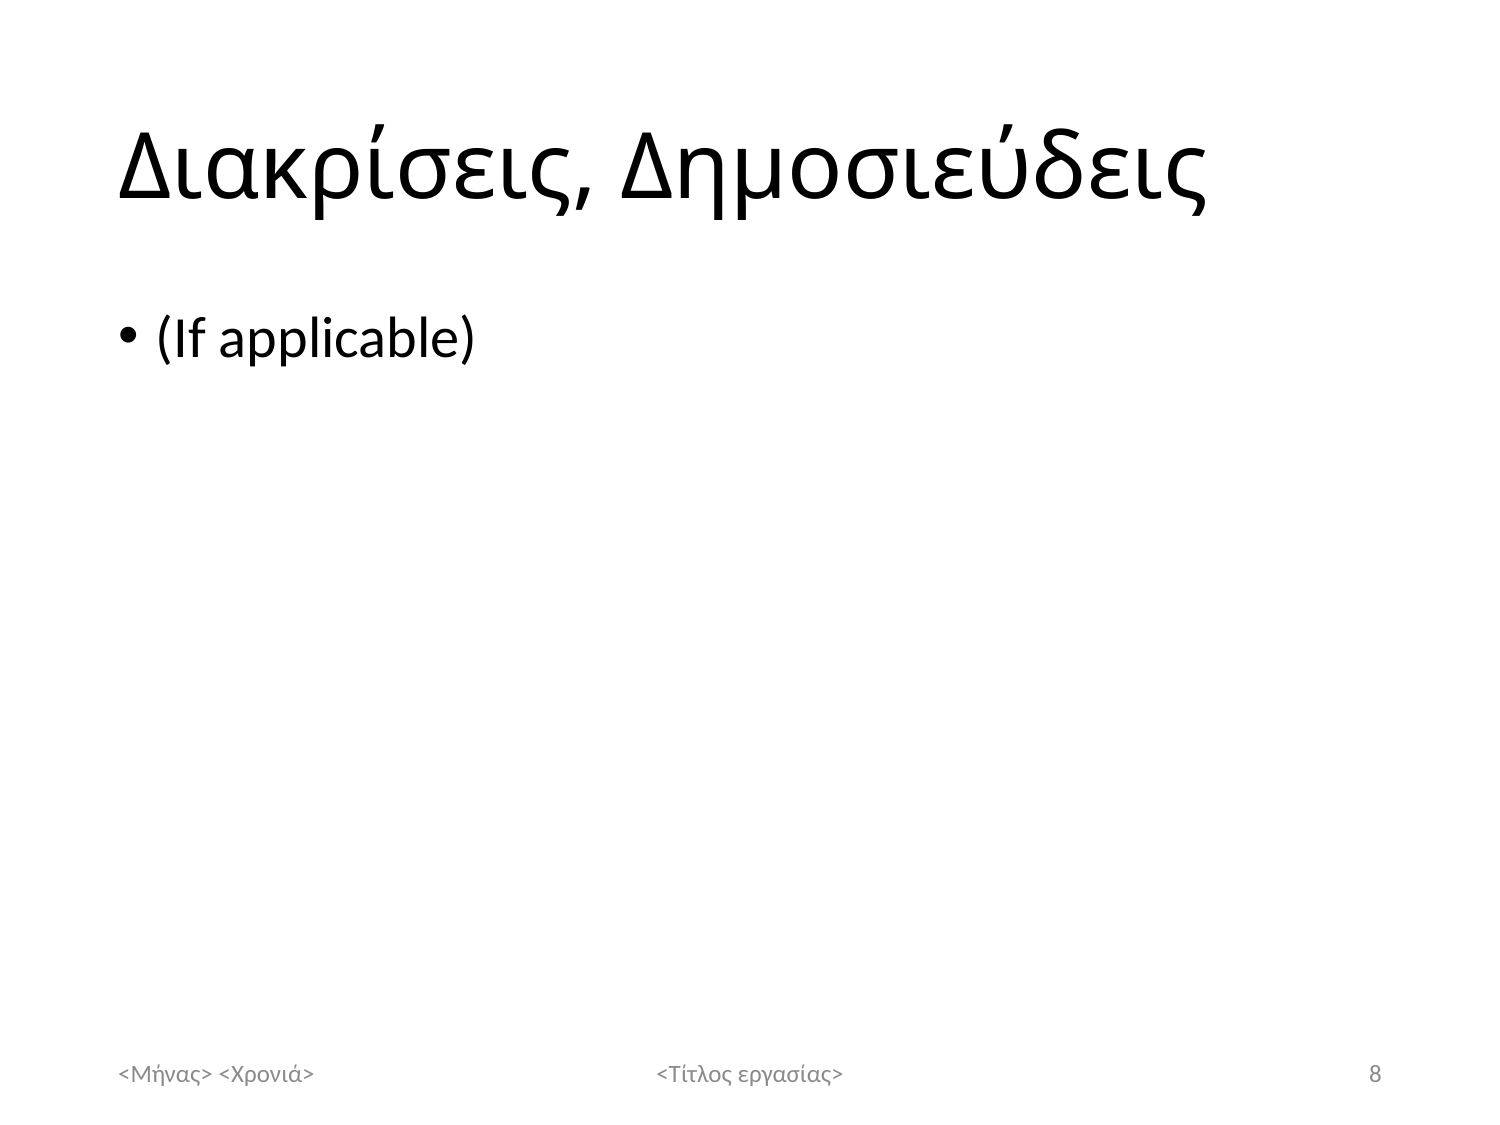

# Διακρίσεις, Δημοσιεύδεις
(If applicable)
<Μήνας> <Χρονιά>
<Τίτλος εργασίας>